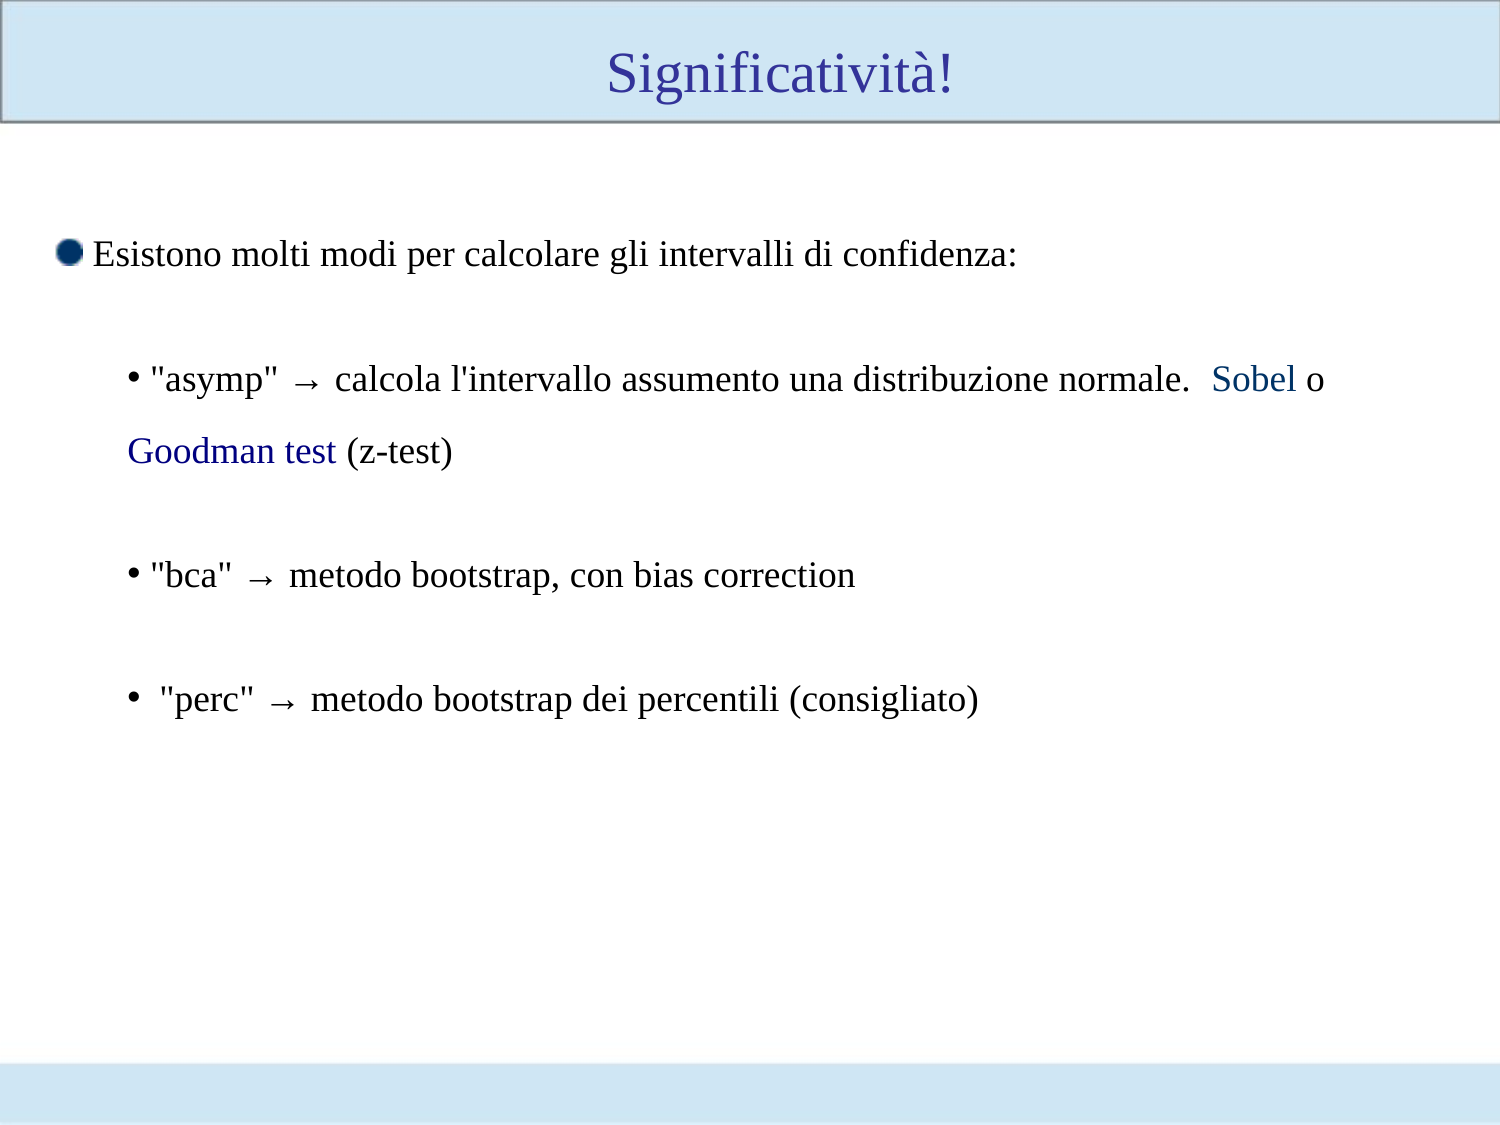

# Significatività!
 Esistono molti modi per calcolare gli intervalli di confidenza:
 "asymp" → calcola l'intervallo assumento una distribuzione normale. Sobel o Goodman test (z-test)
 "bca" → metodo bootstrap, con bias correction
 "perc" → metodo bootstrap dei percentili (consigliato)